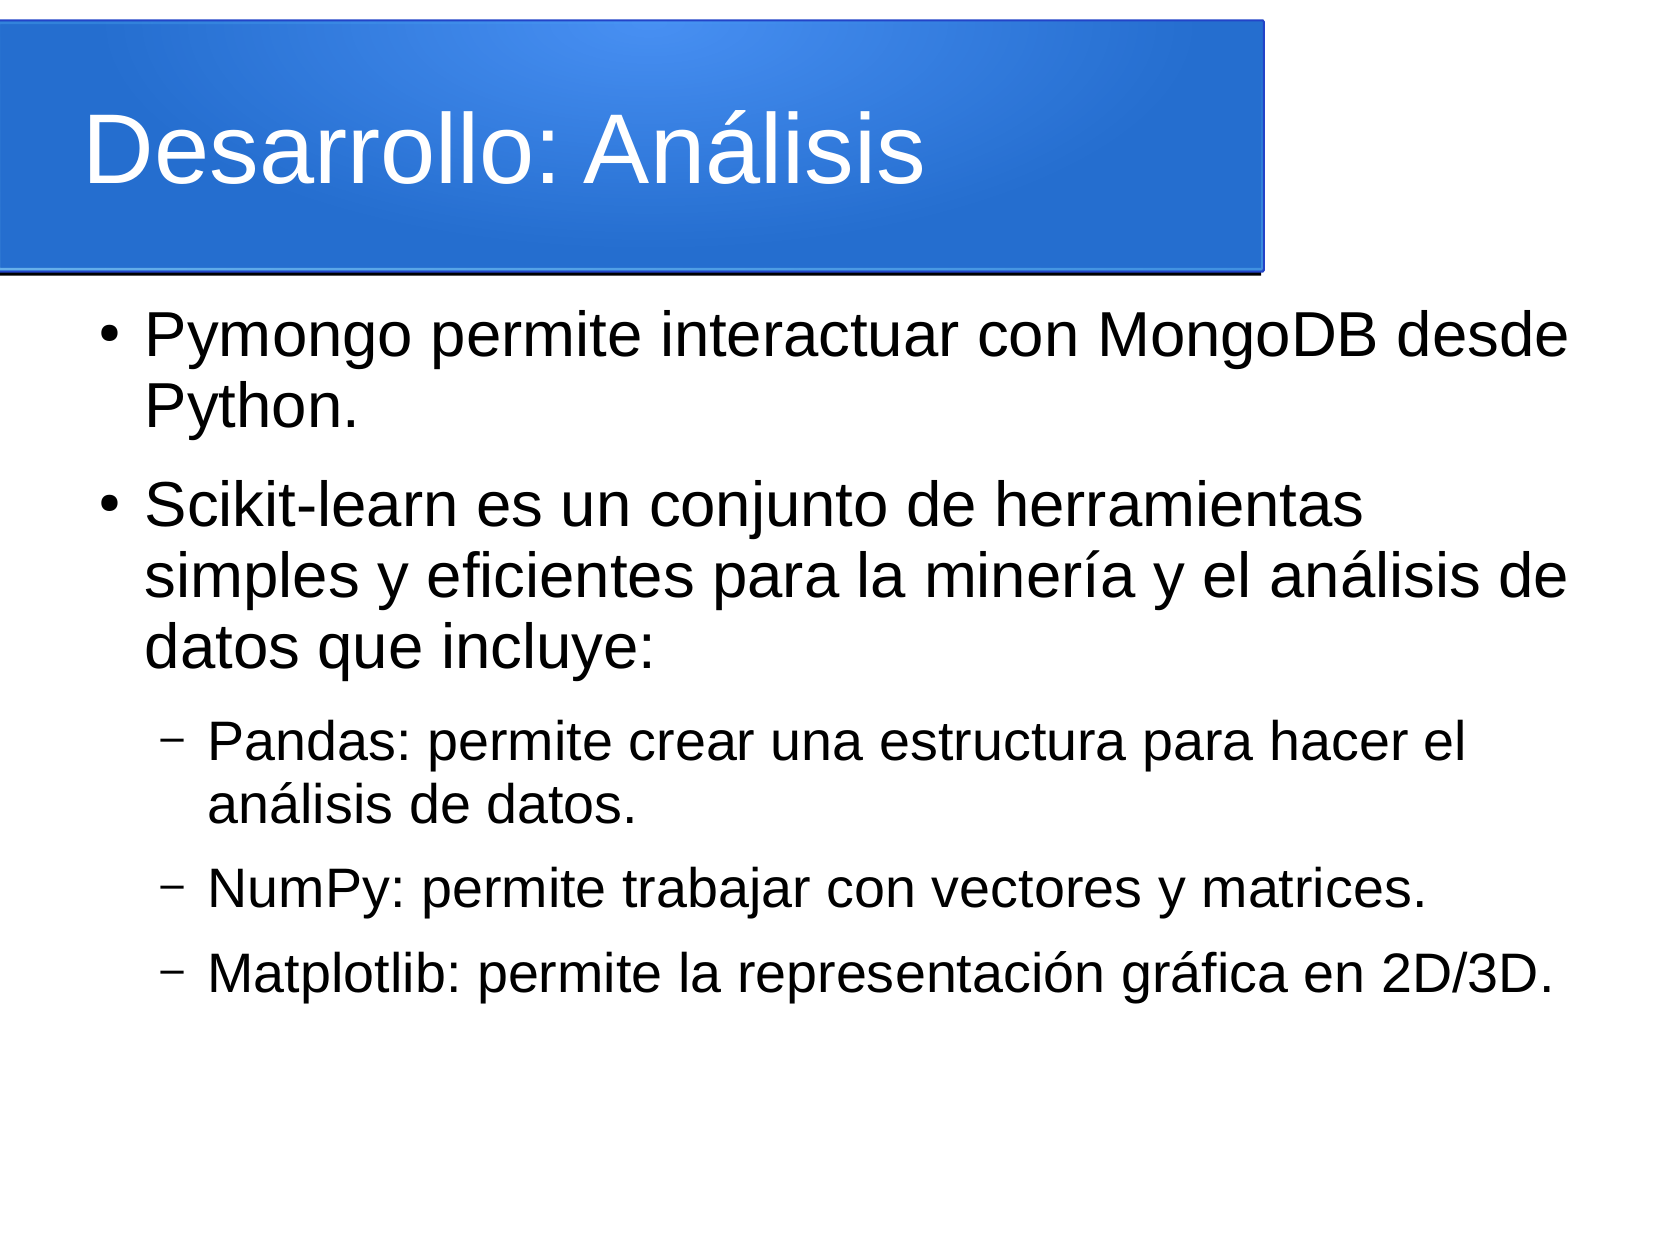

# Desarrollo: Análisis
Pymongo permite interactuar con MongoDB desde Python.
Scikit-learn es un conjunto de herramientas simples y eficientes para la minería y el análisis de datos que incluye:
Pandas: permite crear una estructura para hacer el análisis de datos.
NumPy: permite trabajar con vectores y matrices.
Matplotlib: permite la representación gráfica en 2D/3D.